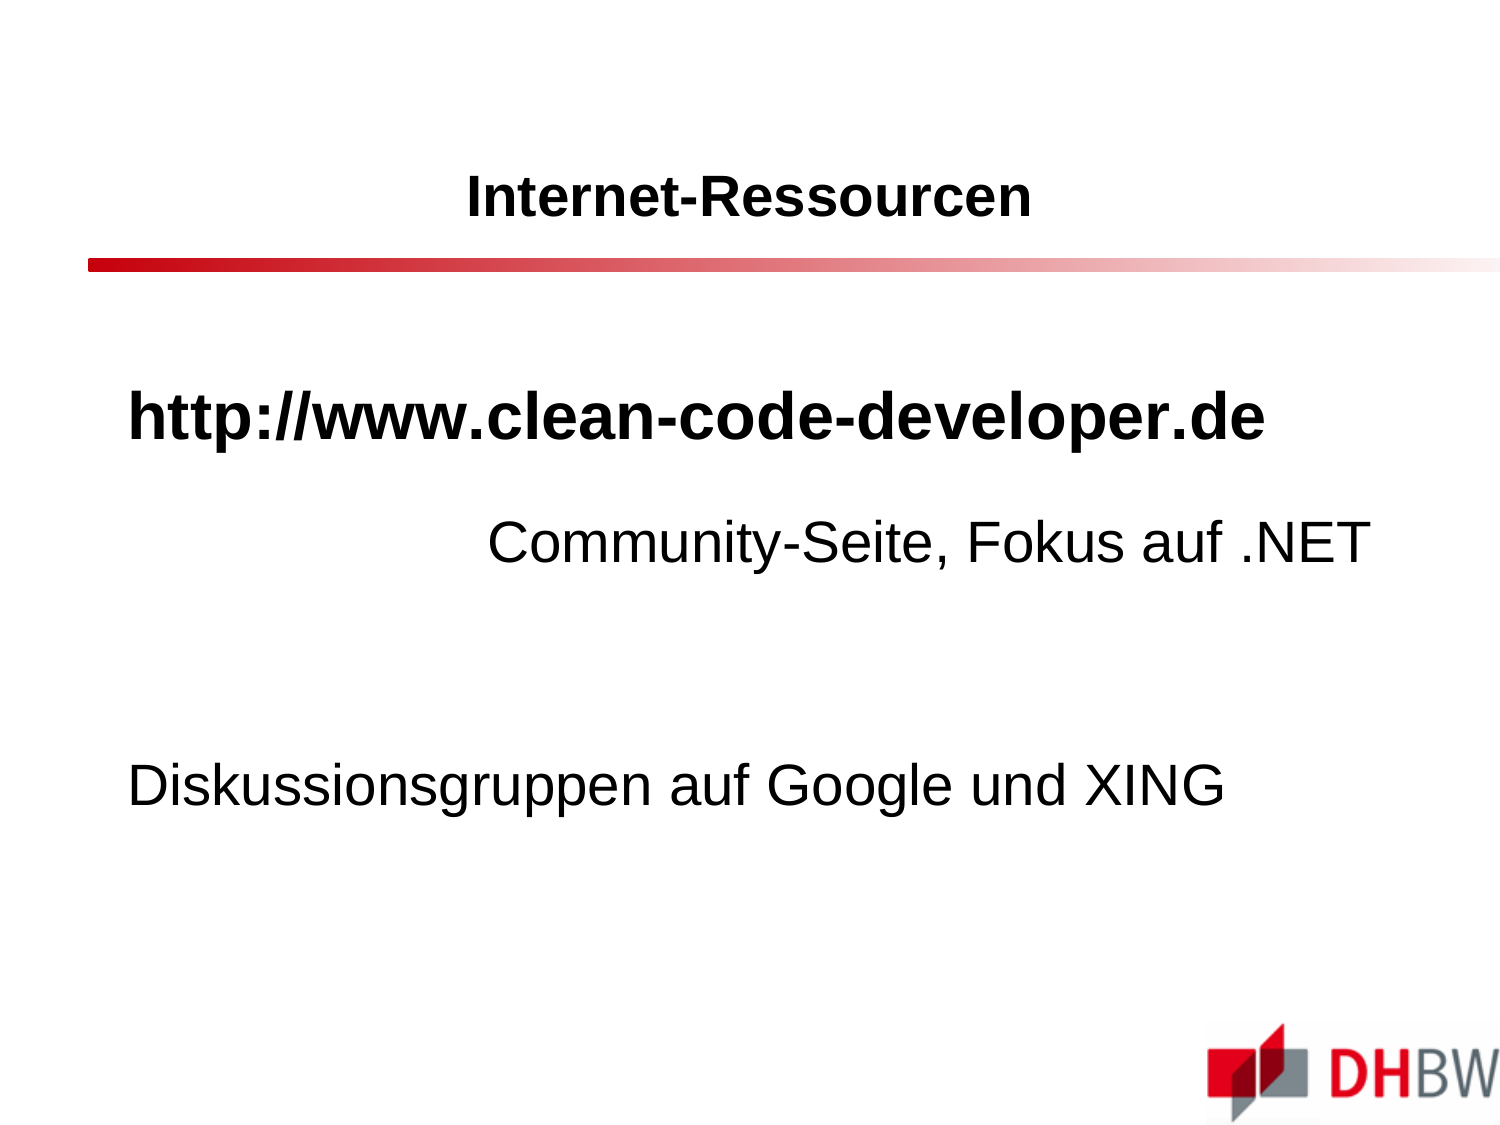

# Internet-Ressourcen
http://www.clean-code-developer.de
Community-Seite, Fokus auf .NET
Diskussionsgruppen auf Google und XING